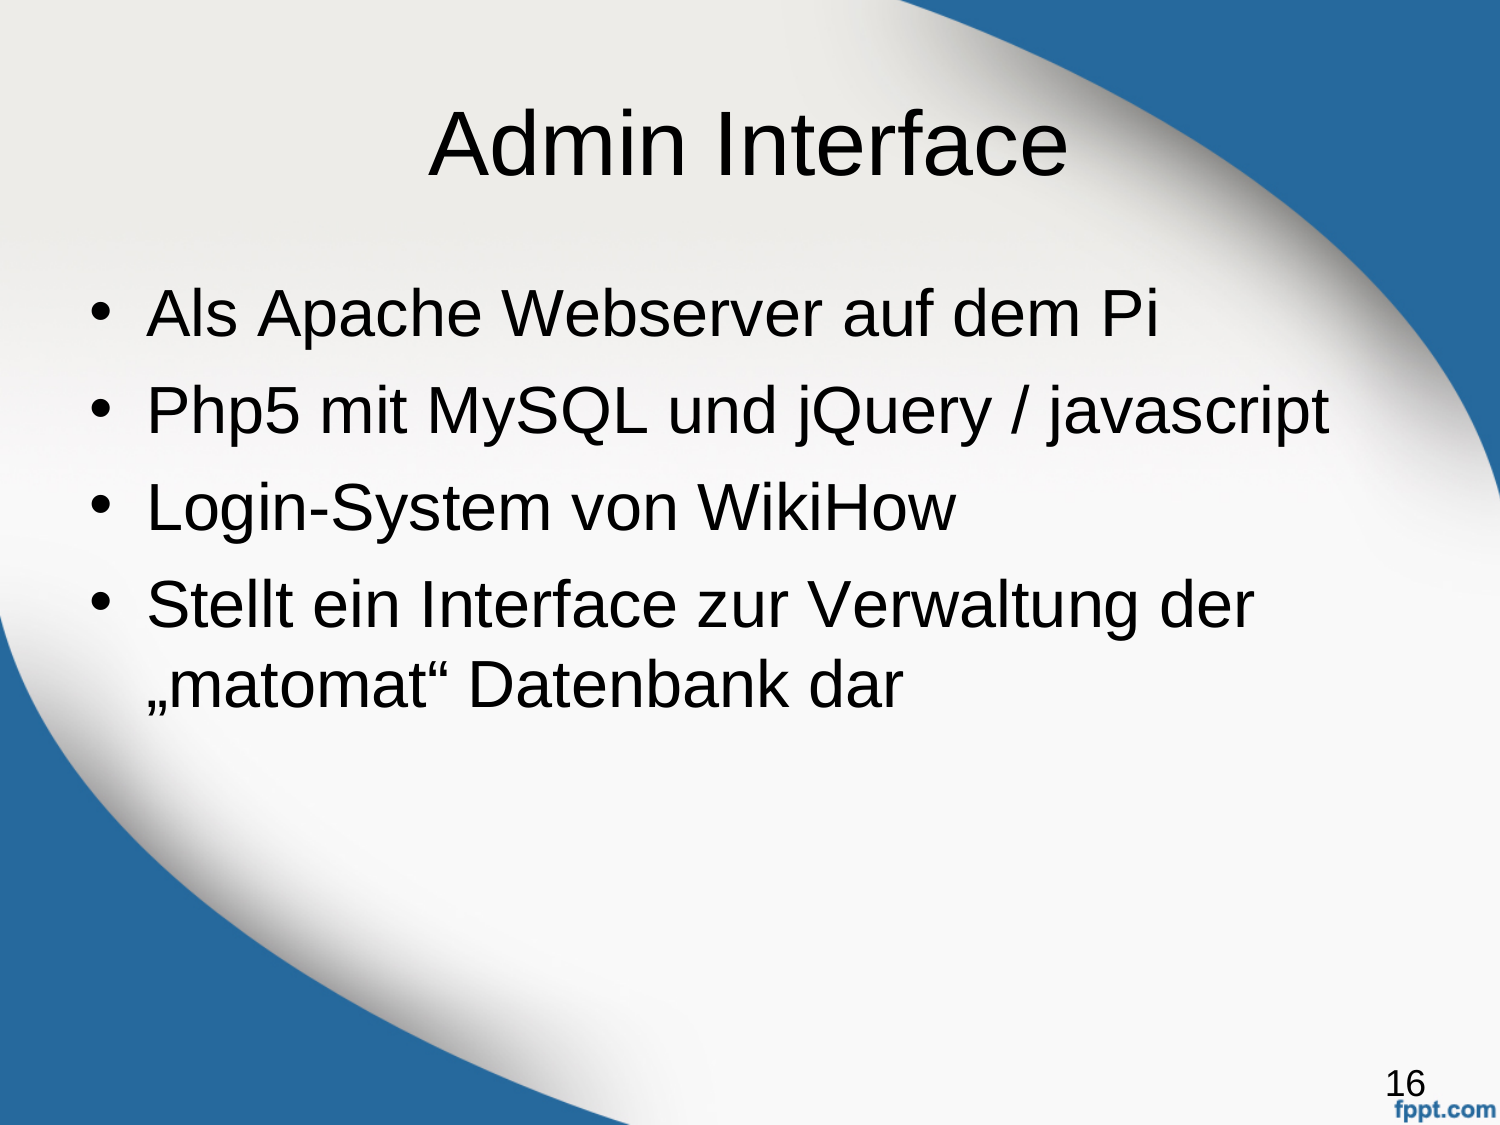

# Admin Interface
Als Apache Webserver auf dem Pi
Php5 mit MySQL und jQuery / javascript
Login-System von WikiHow
Stellt ein Interface zur Verwaltung der „matomat“ Datenbank dar